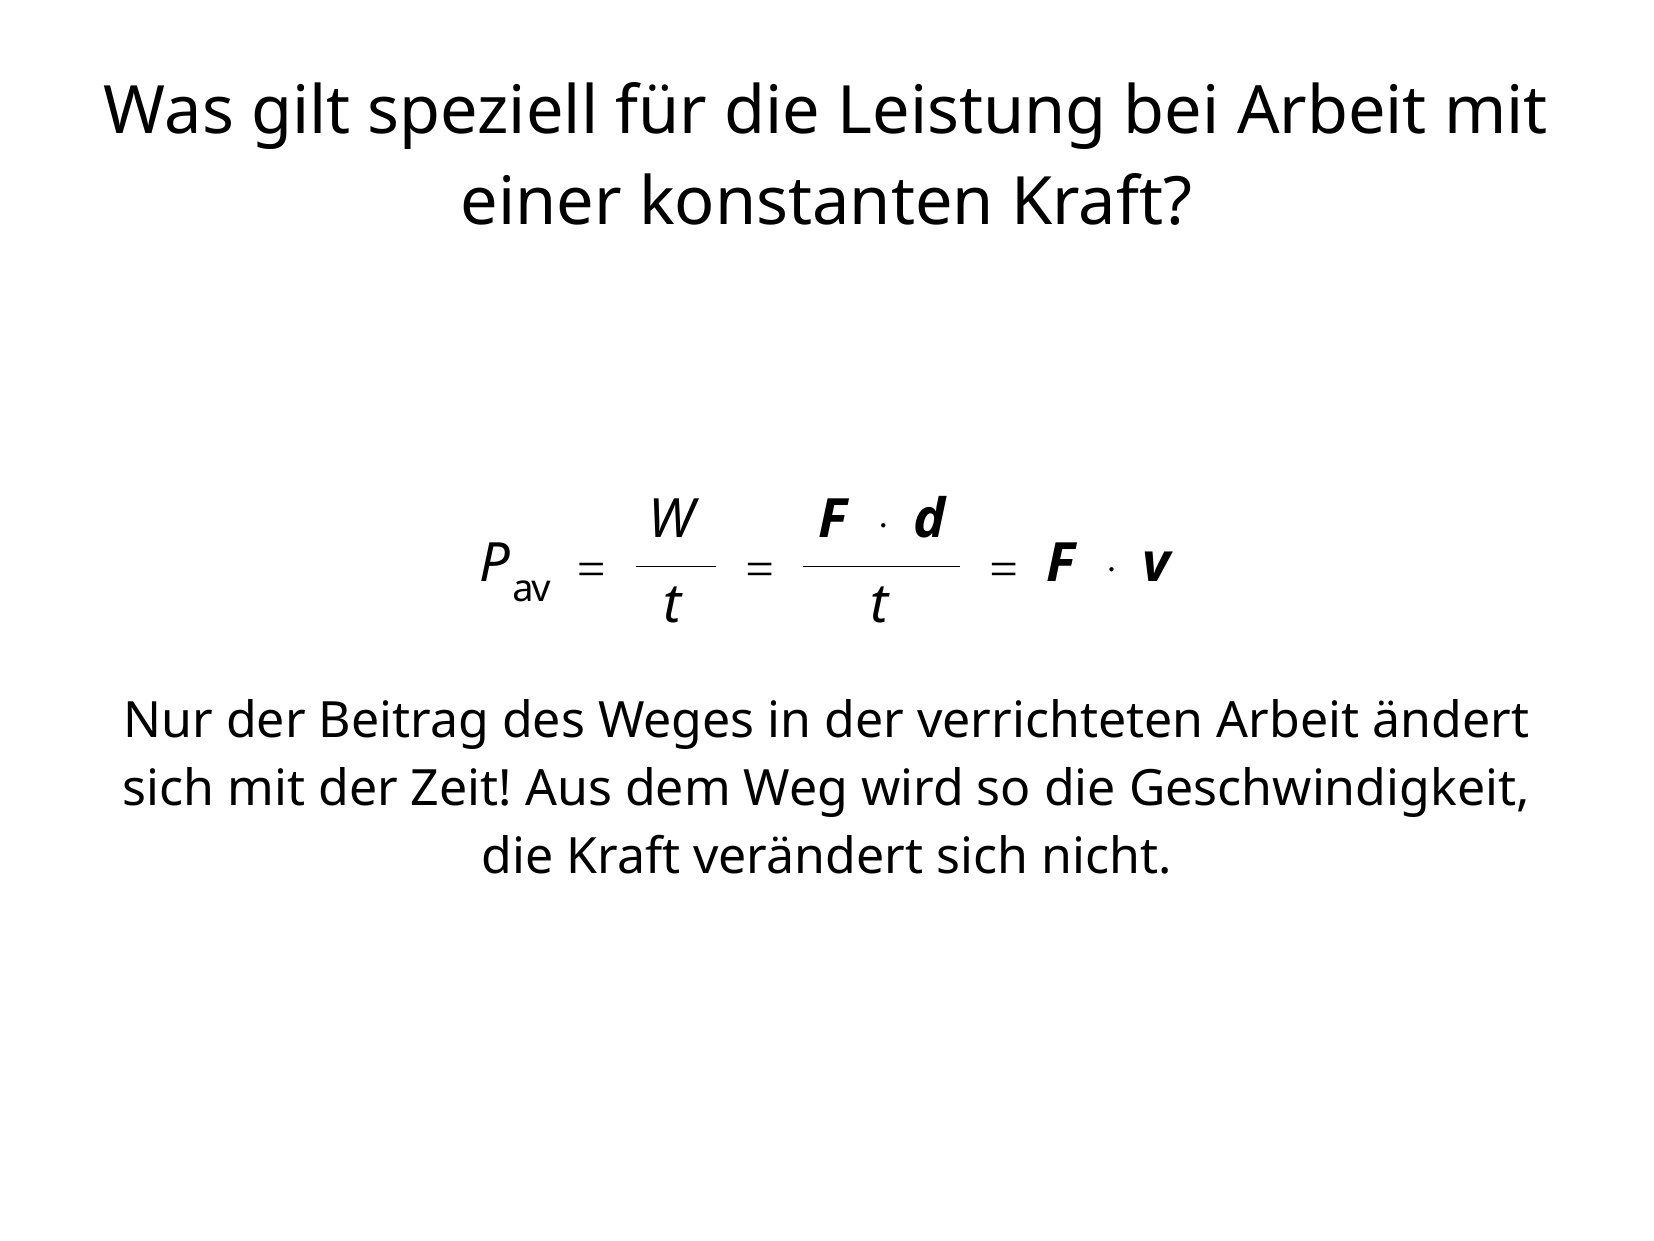

# Was gilt speziell für die Leistung bei Arbeit mit einer konstanten Kraft?
Nur der Beitrag des Weges in der verrichteten Arbeit ändert sich mit der Zeit! Aus dem Weg wird so die Geschwindigkeit, die Kraft verändert sich nicht.